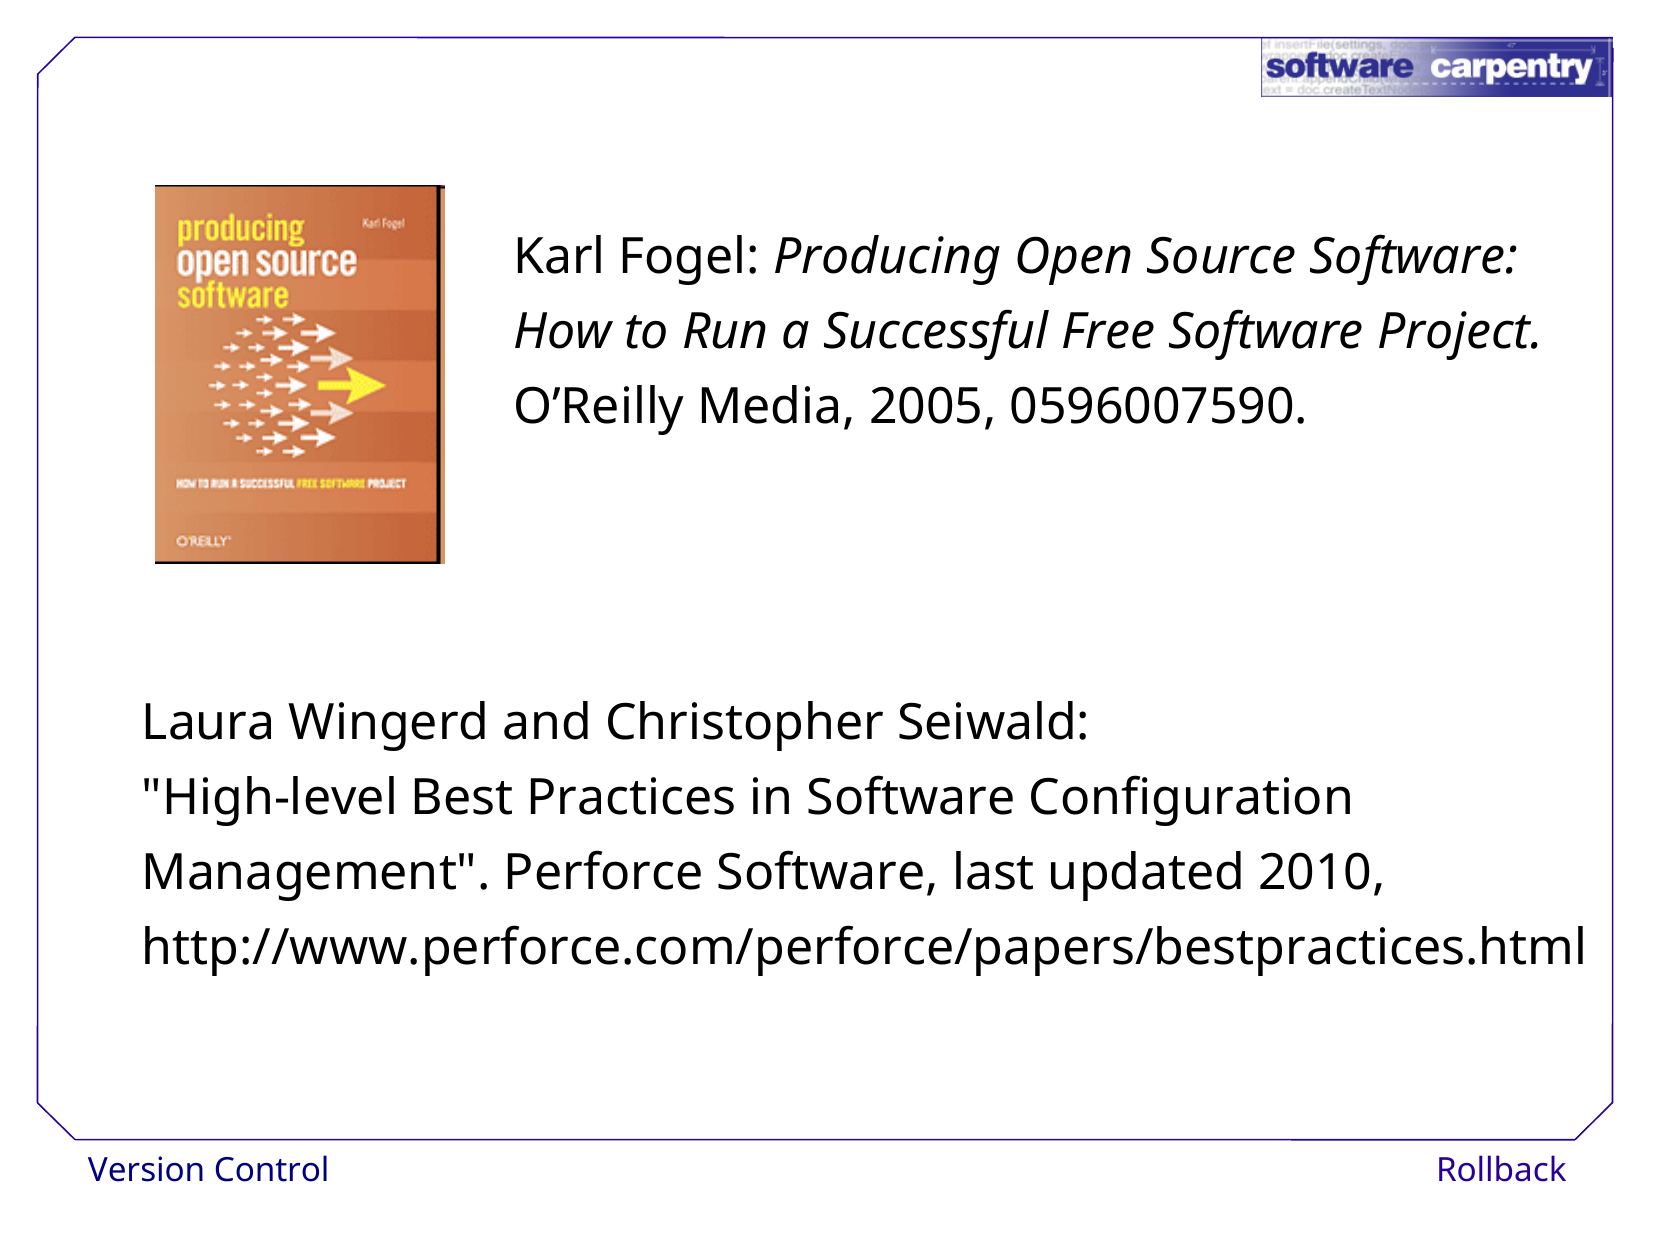

Karl Fogel: Producing Open Source Software:
How to Run a Successful Free Software Project.
O’Reilly Media, 2005, 0596007590.
Laura Wingerd and Christopher Seiwald:
"High-level Best Practices in Software Configuration
Management". Perforce Software, last updated 2010,
http://www.perforce.com/perforce/papers/bestpractices.html